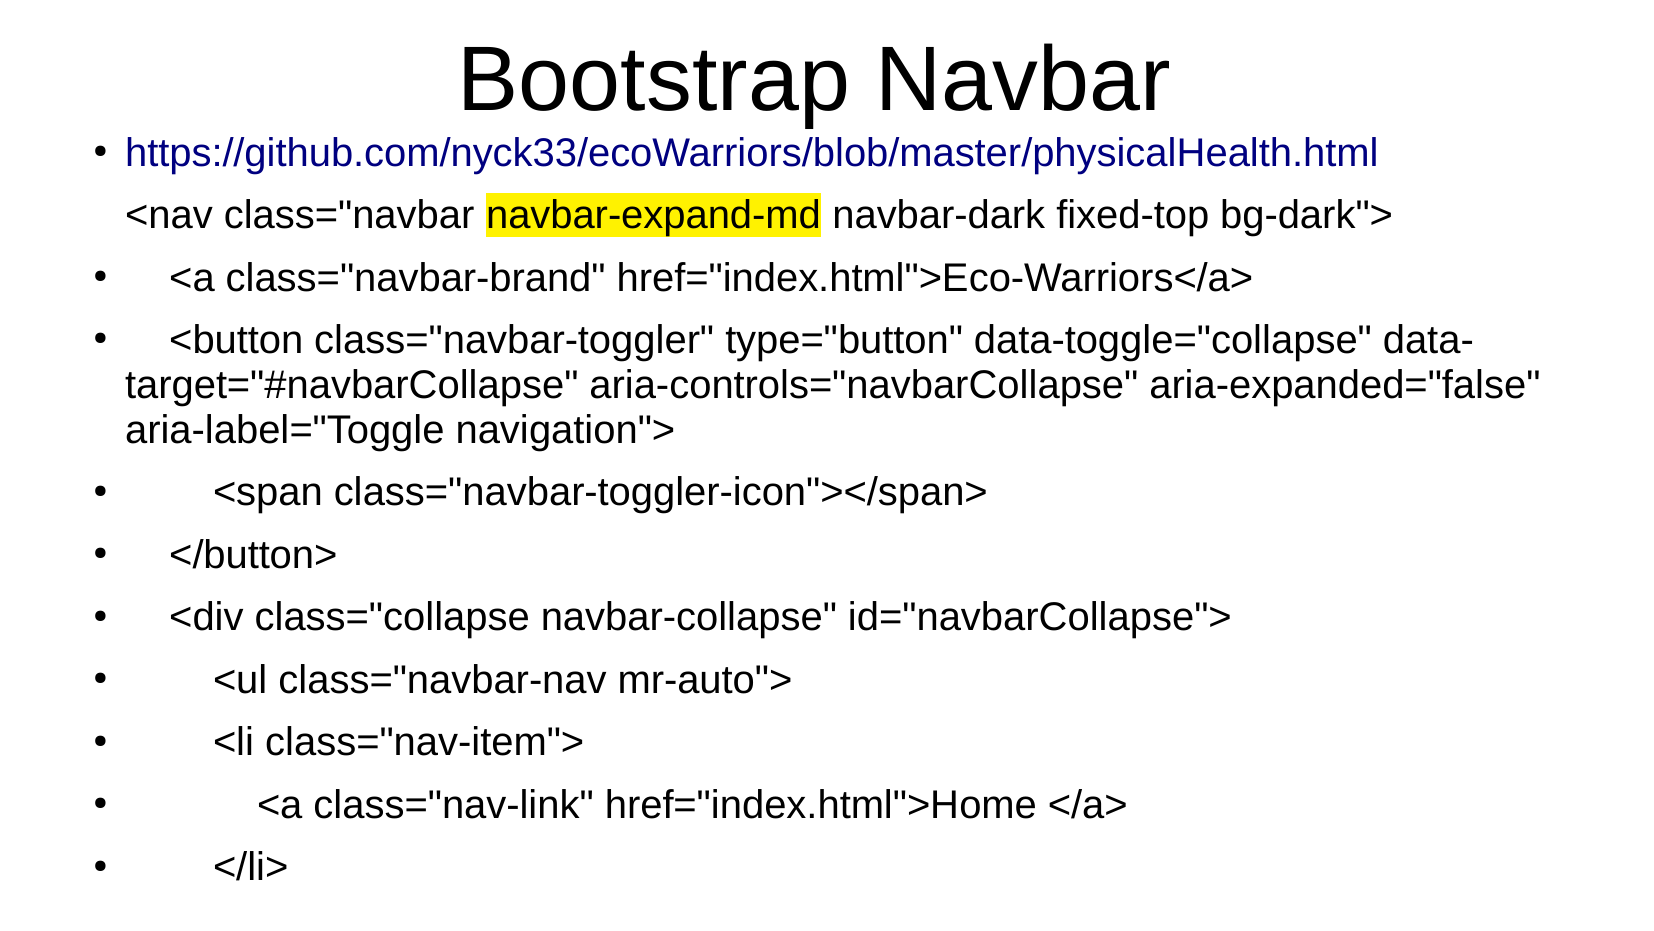

# Bootstrap Navbar
https://github.com/nyck33/ecoWarriors/blob/master/physicalHealth.html
<nav class="navbar navbar-expand-md navbar-dark fixed-top bg-dark">
 <a class="navbar-brand" href="index.html">Eco-Warriors</a>
 <button class="navbar-toggler" type="button" data-toggle="collapse" data-target="#navbarCollapse" aria-controls="navbarCollapse" aria-expanded="false" aria-label="Toggle navigation">
 <span class="navbar-toggler-icon"></span>
 </button>
 <div class="collapse navbar-collapse" id="navbarCollapse">
 <ul class="navbar-nav mr-auto">
 <li class="nav-item">
 <a class="nav-link" href="index.html">Home </a>
 </li>